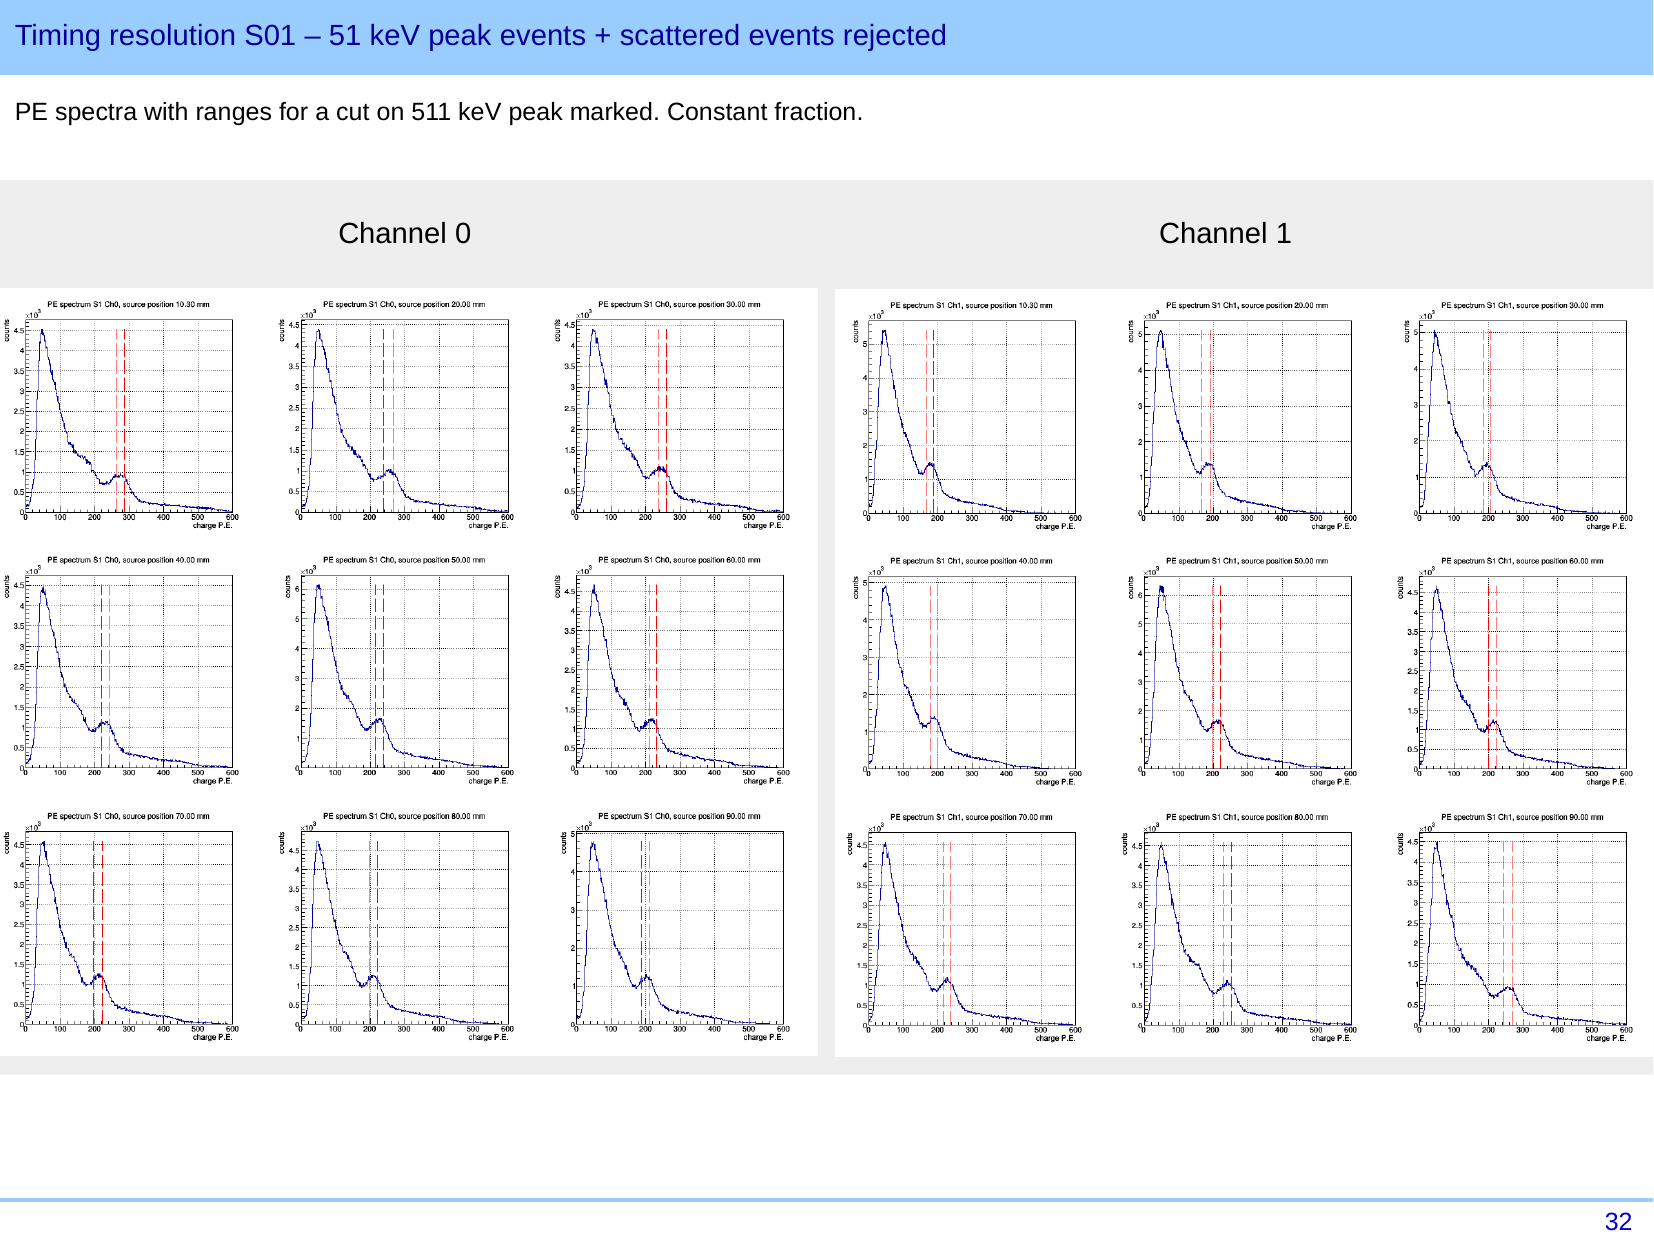

Timing resolution S01 – 51 keV peak events + scattered events rejected
PE spectra with ranges for a cut on 511 keV peak marked. Constant fraction.
Channel 0
Channel 1